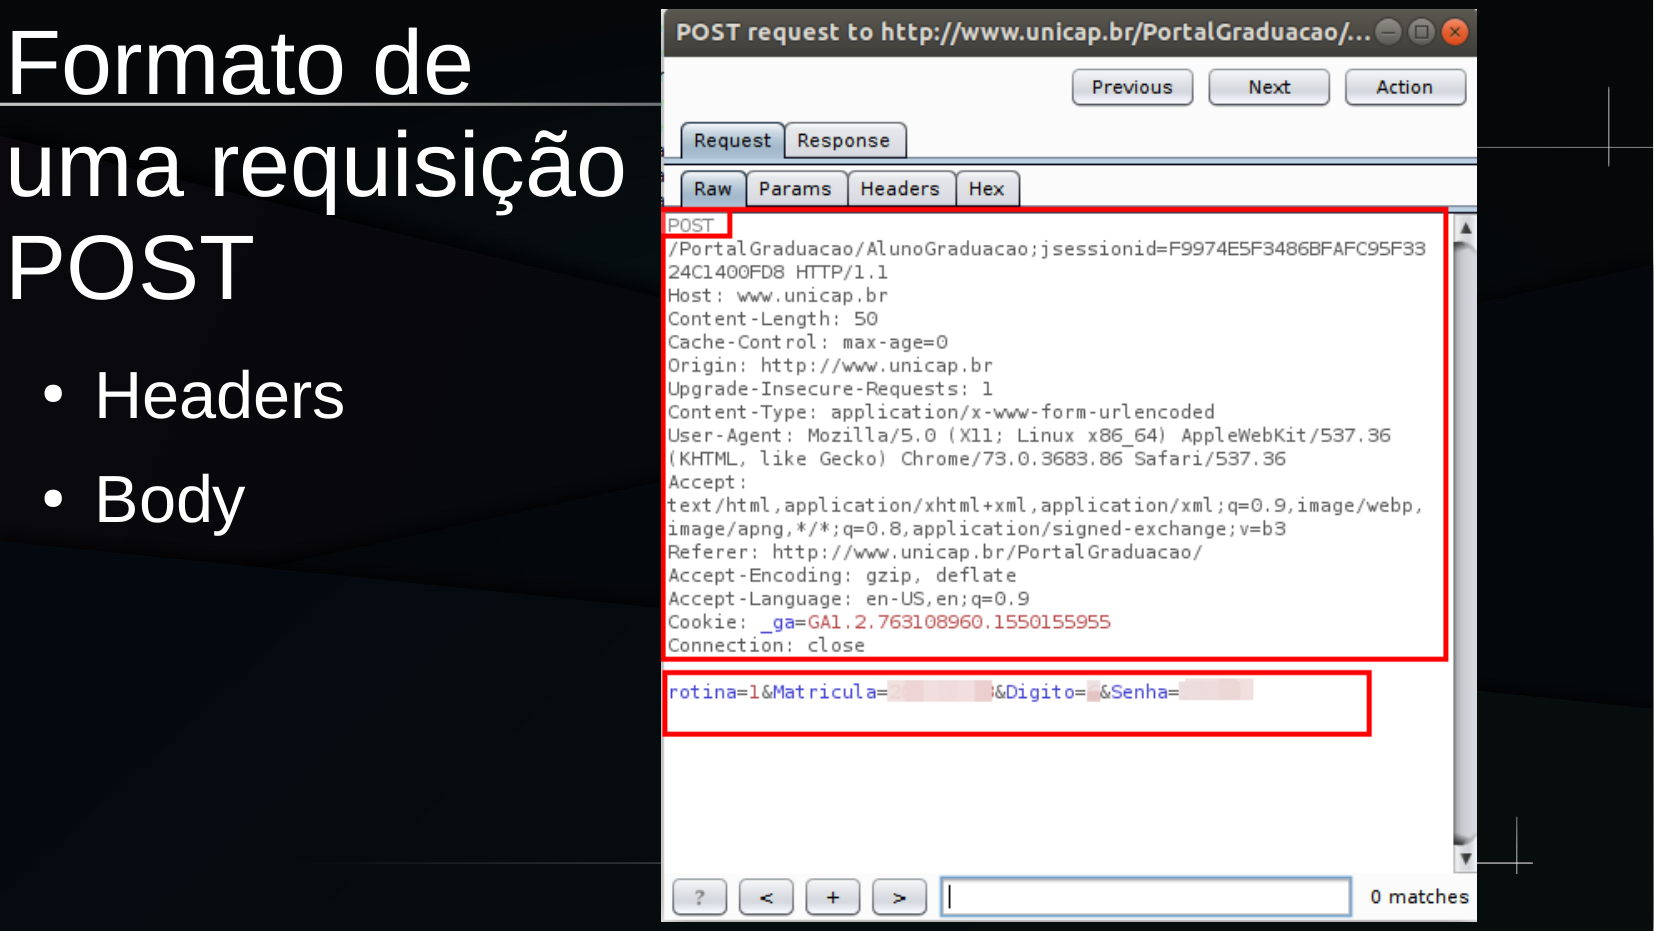

# Formato de uma requisição POST
Headers
Body